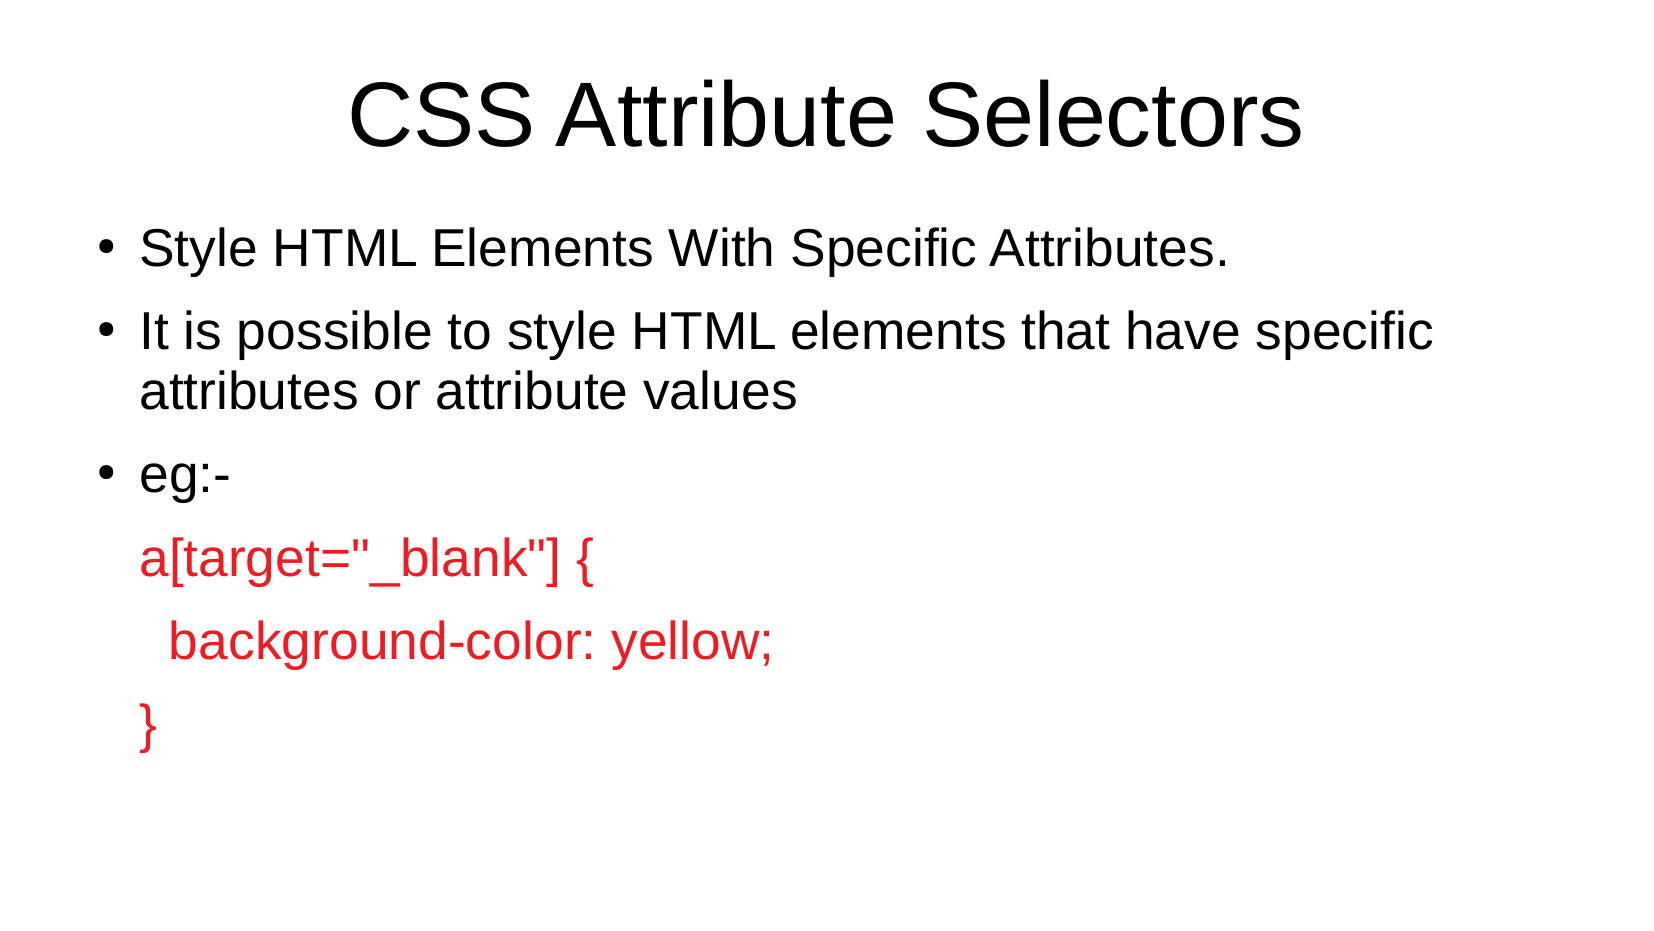

# CSS Attribute Selectors
Style HTML Elements With Specific Attributes.
It is possible to style HTML elements that have specific attributes or attribute values
eg:-
a[target="_blank"] {
 background-color: yellow;
}